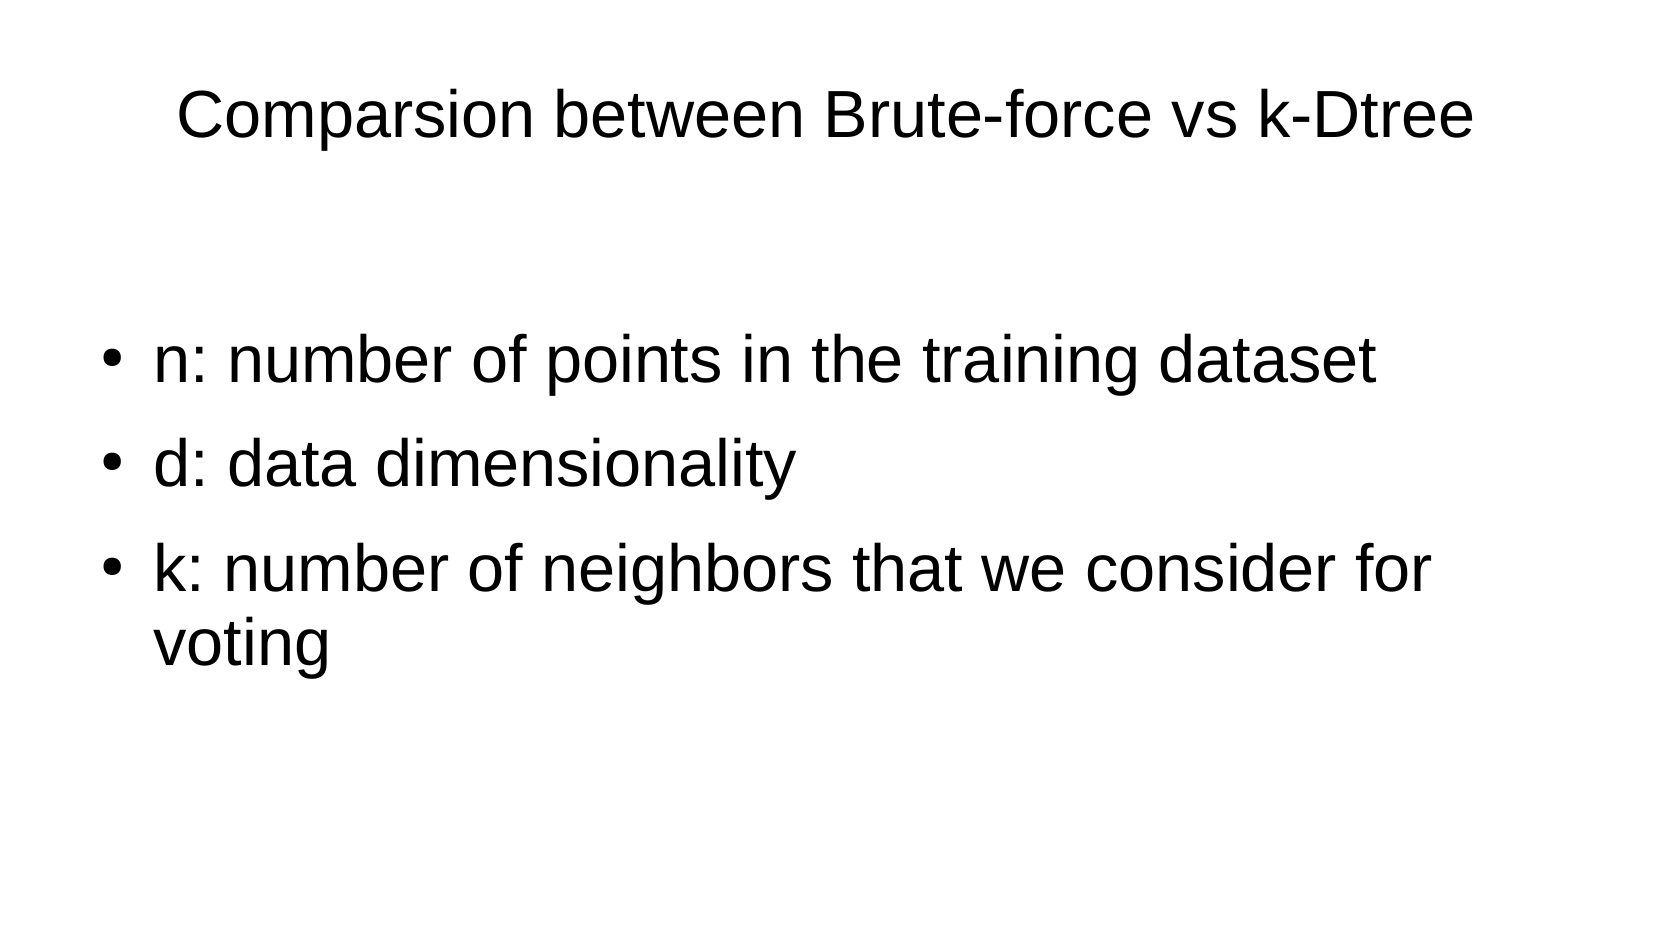

# Comparsion between Brute-force vs k-Dtree
n: number of points in the training dataset
d: data dimensionality
k: number of neighbors that we consider for voting